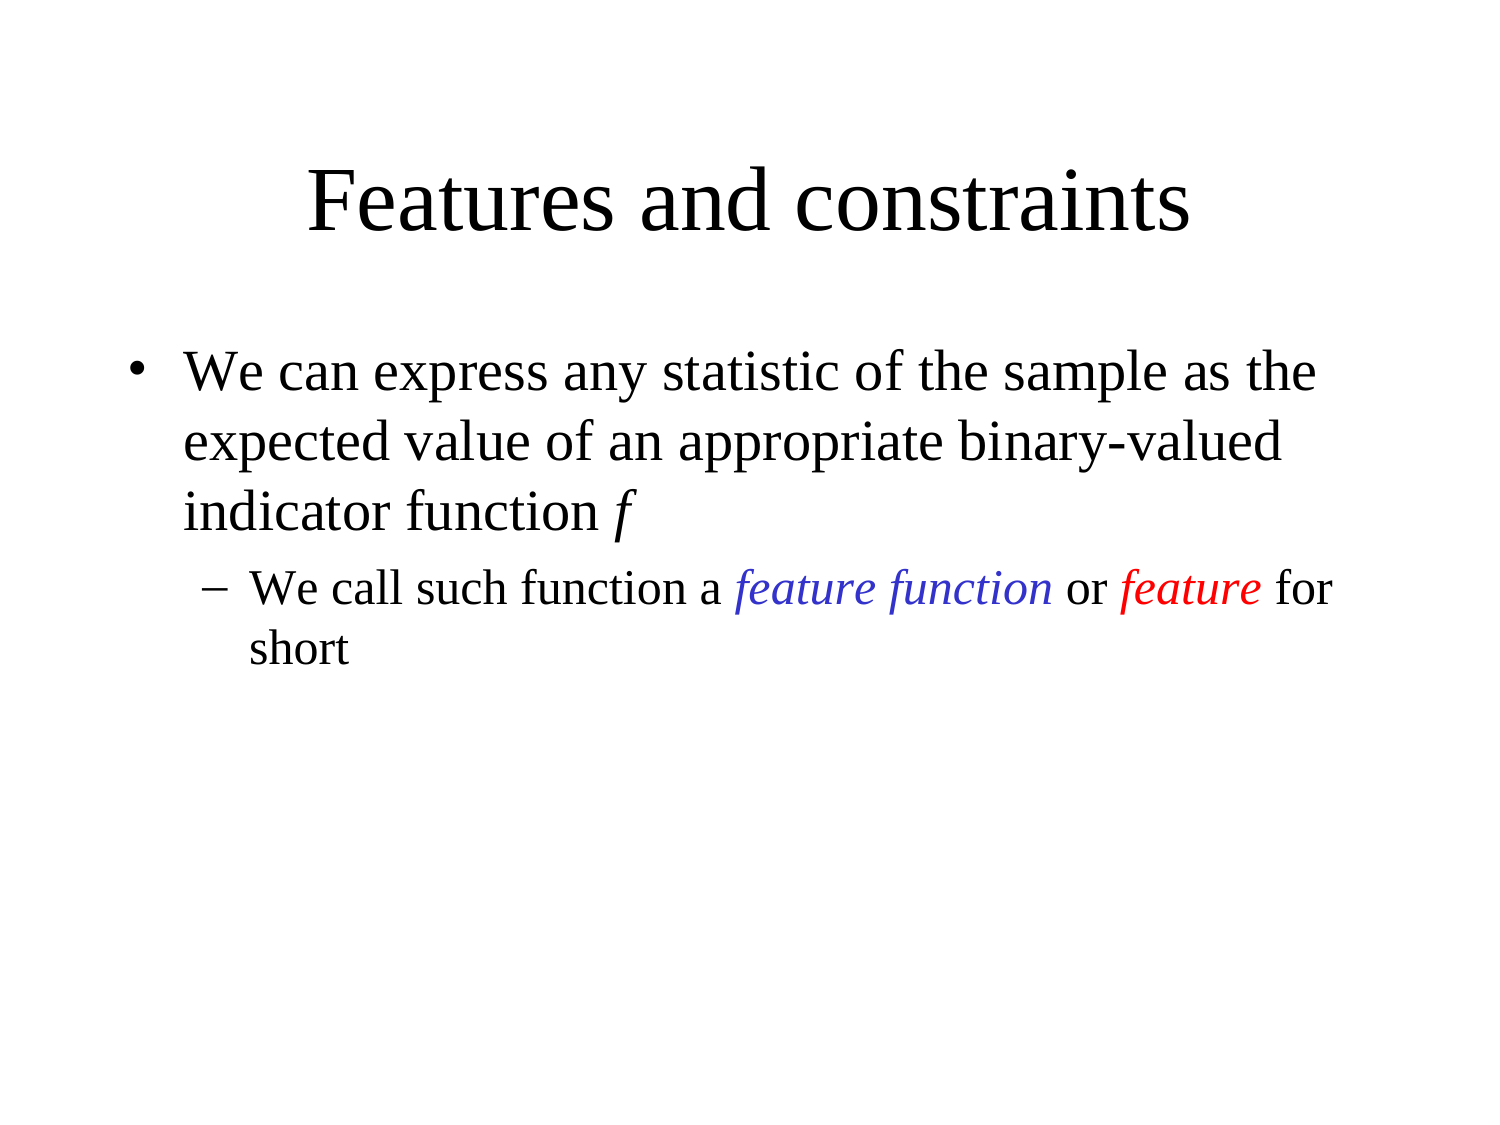

# Features and constraints
We can express any statistic of the sample as the expected value of an appropriate binary-valued indicator function f
We call such function a feature function or feature for short